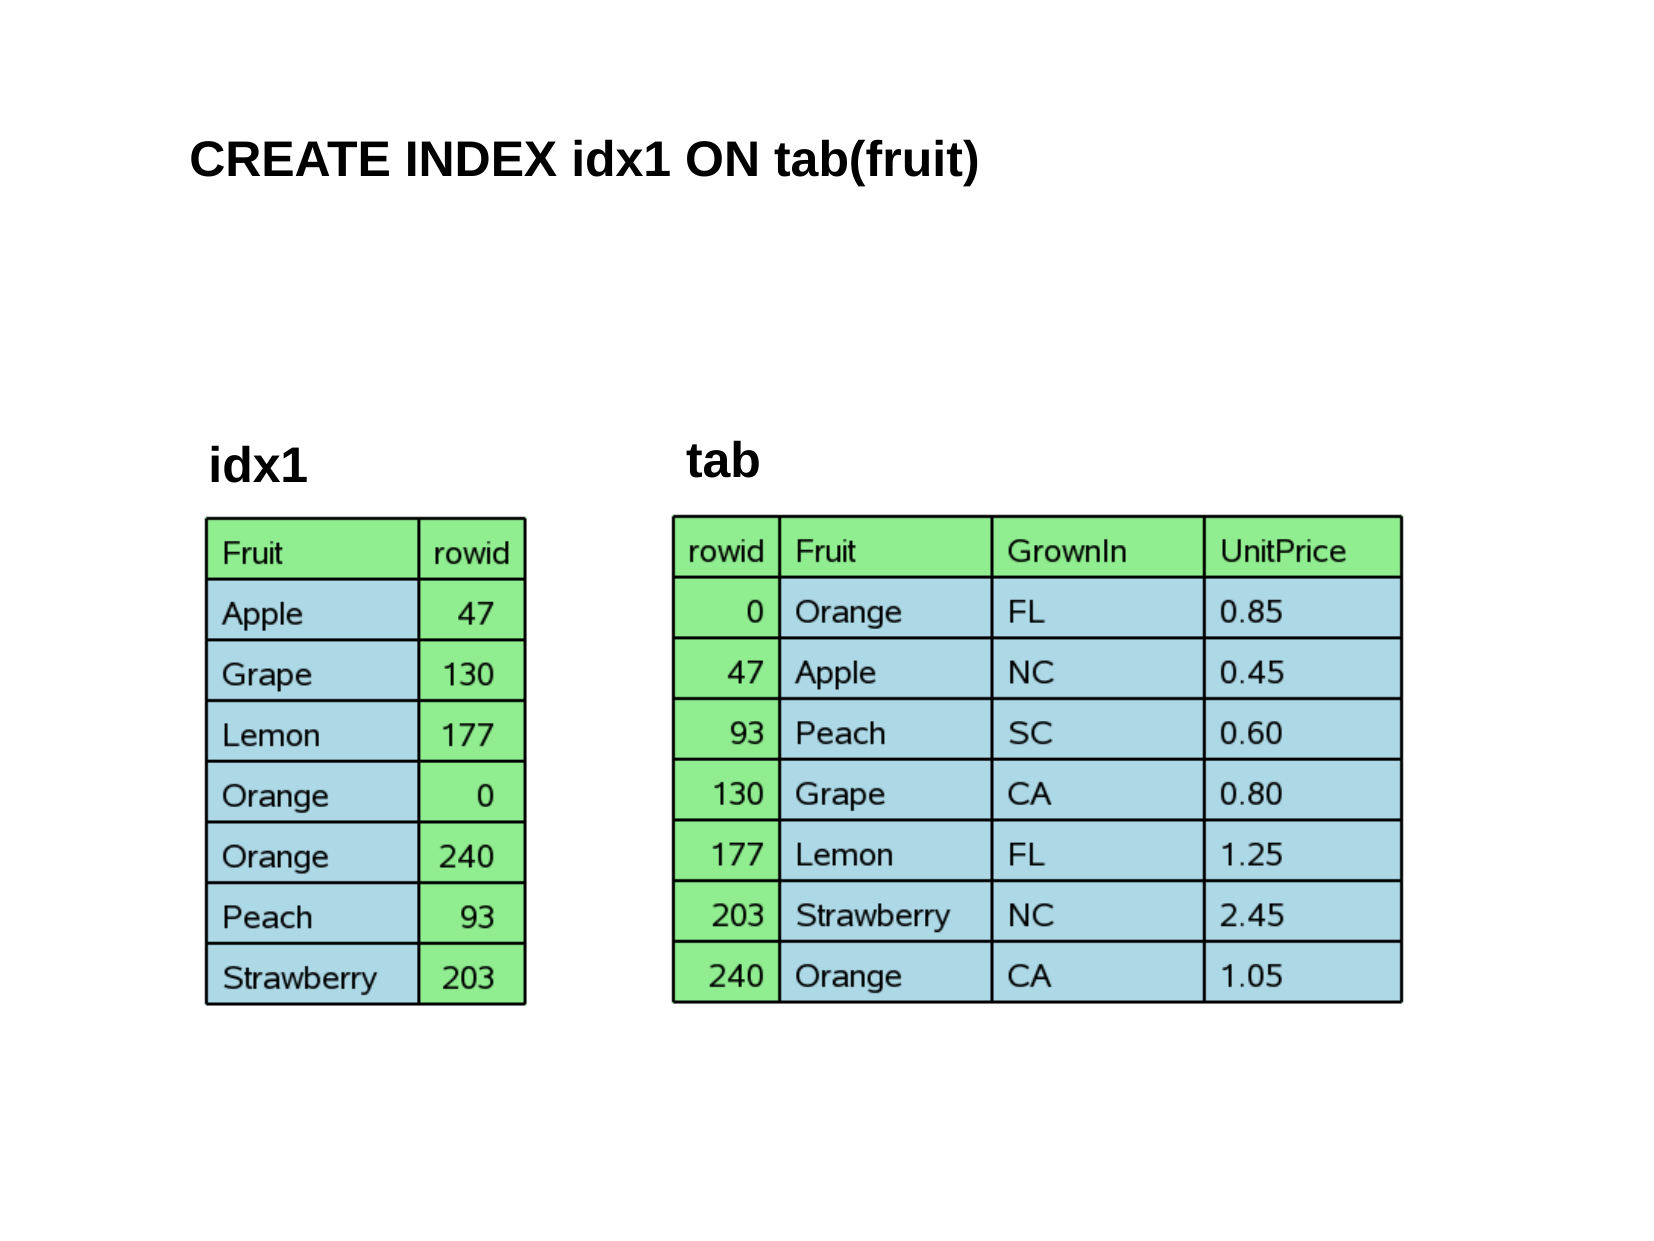

CREATE INDEX idx1 ON tab(fruit)
tab
idx1